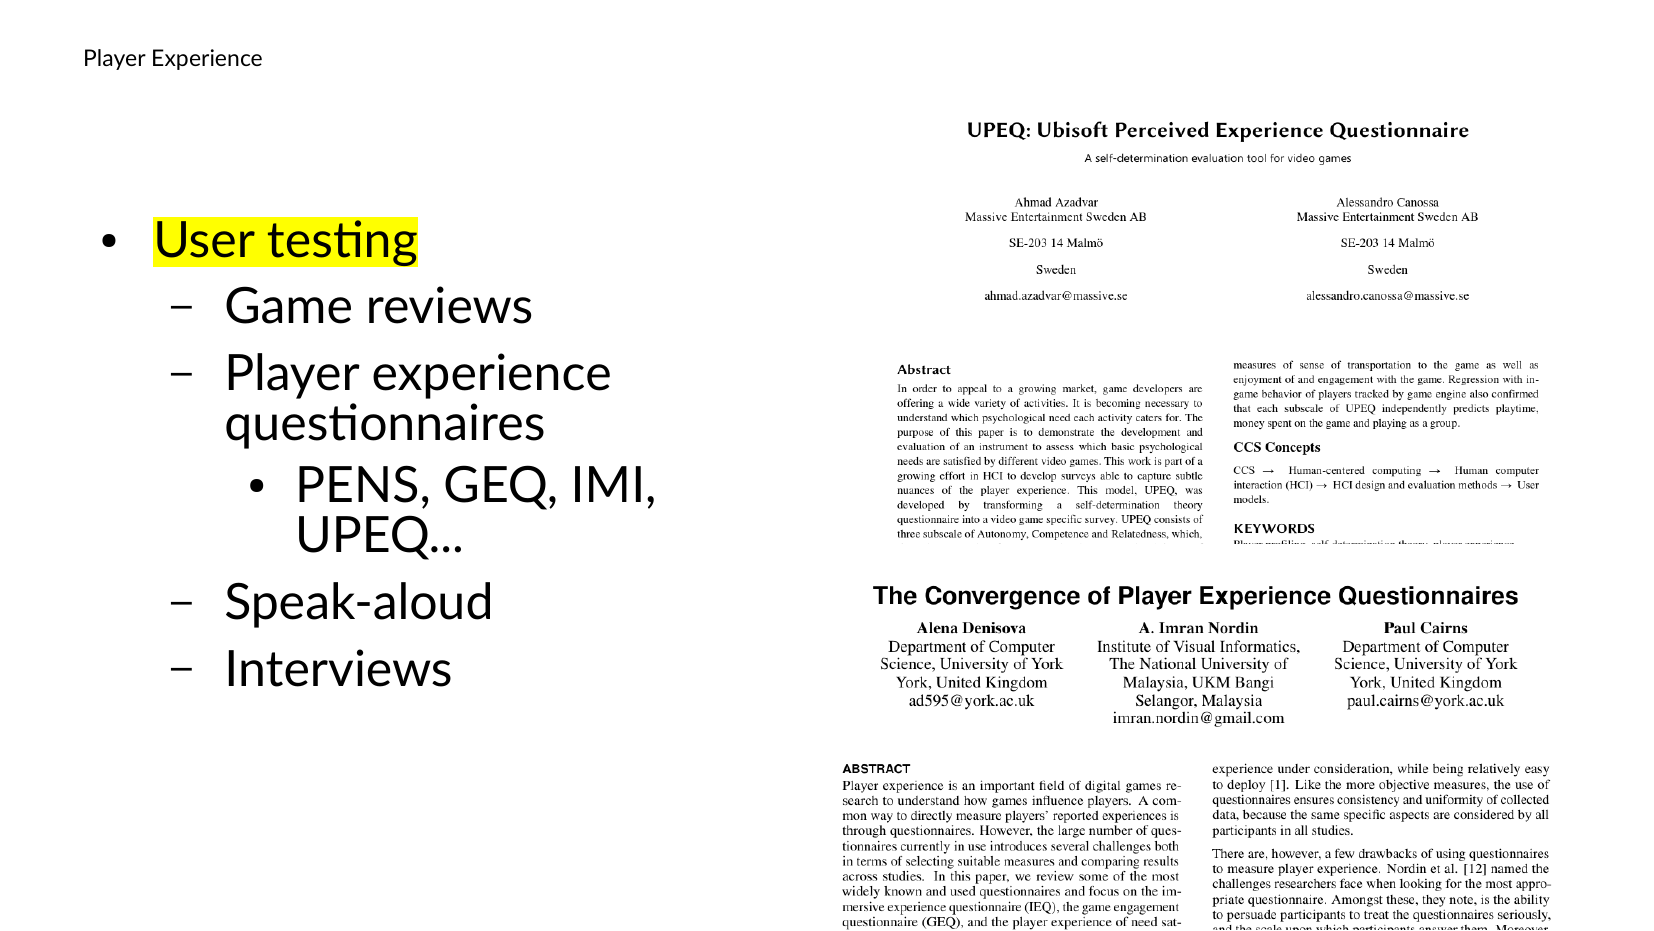

# Player Experience
User testing
Game reviews
Player experience questionnaires
PENS, GEQ, IMI, UPEQ...
Speak-aloud
Interviews